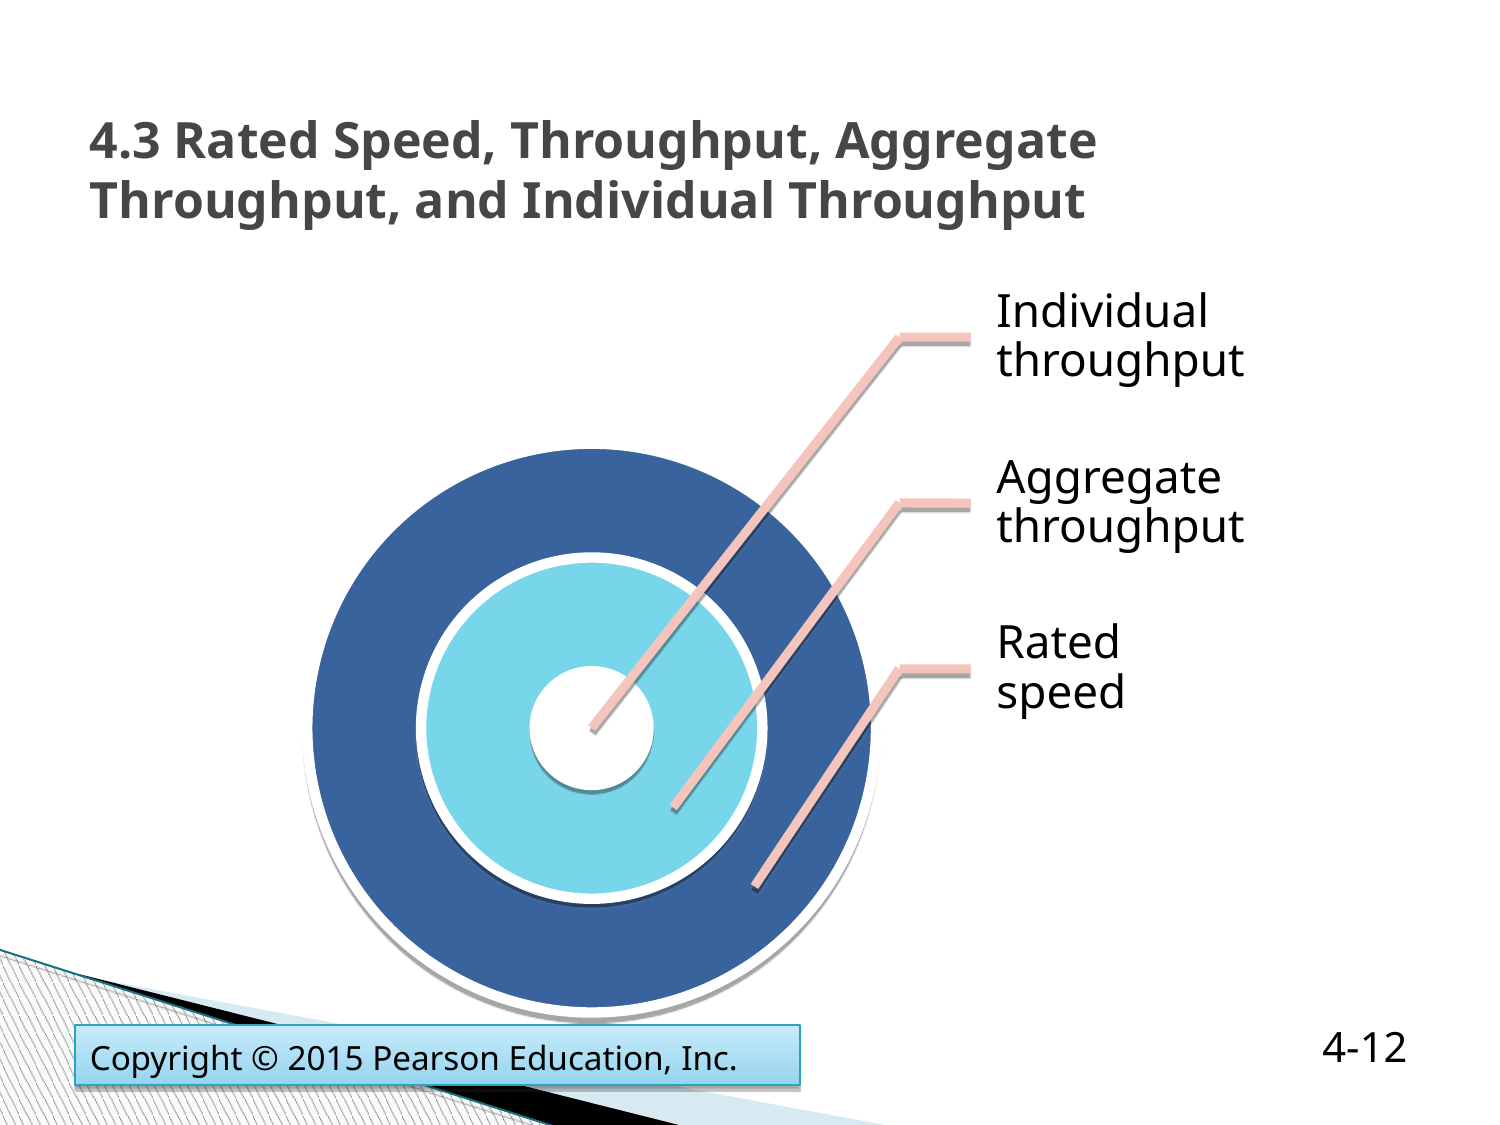

# 4.3 Rated Speed, Throughput, Aggregate Throughput, and Individual Throughput
Individual throughput
Aggregate throughput
Rated speed
Copyright © 2015 Pearson Education, Inc.